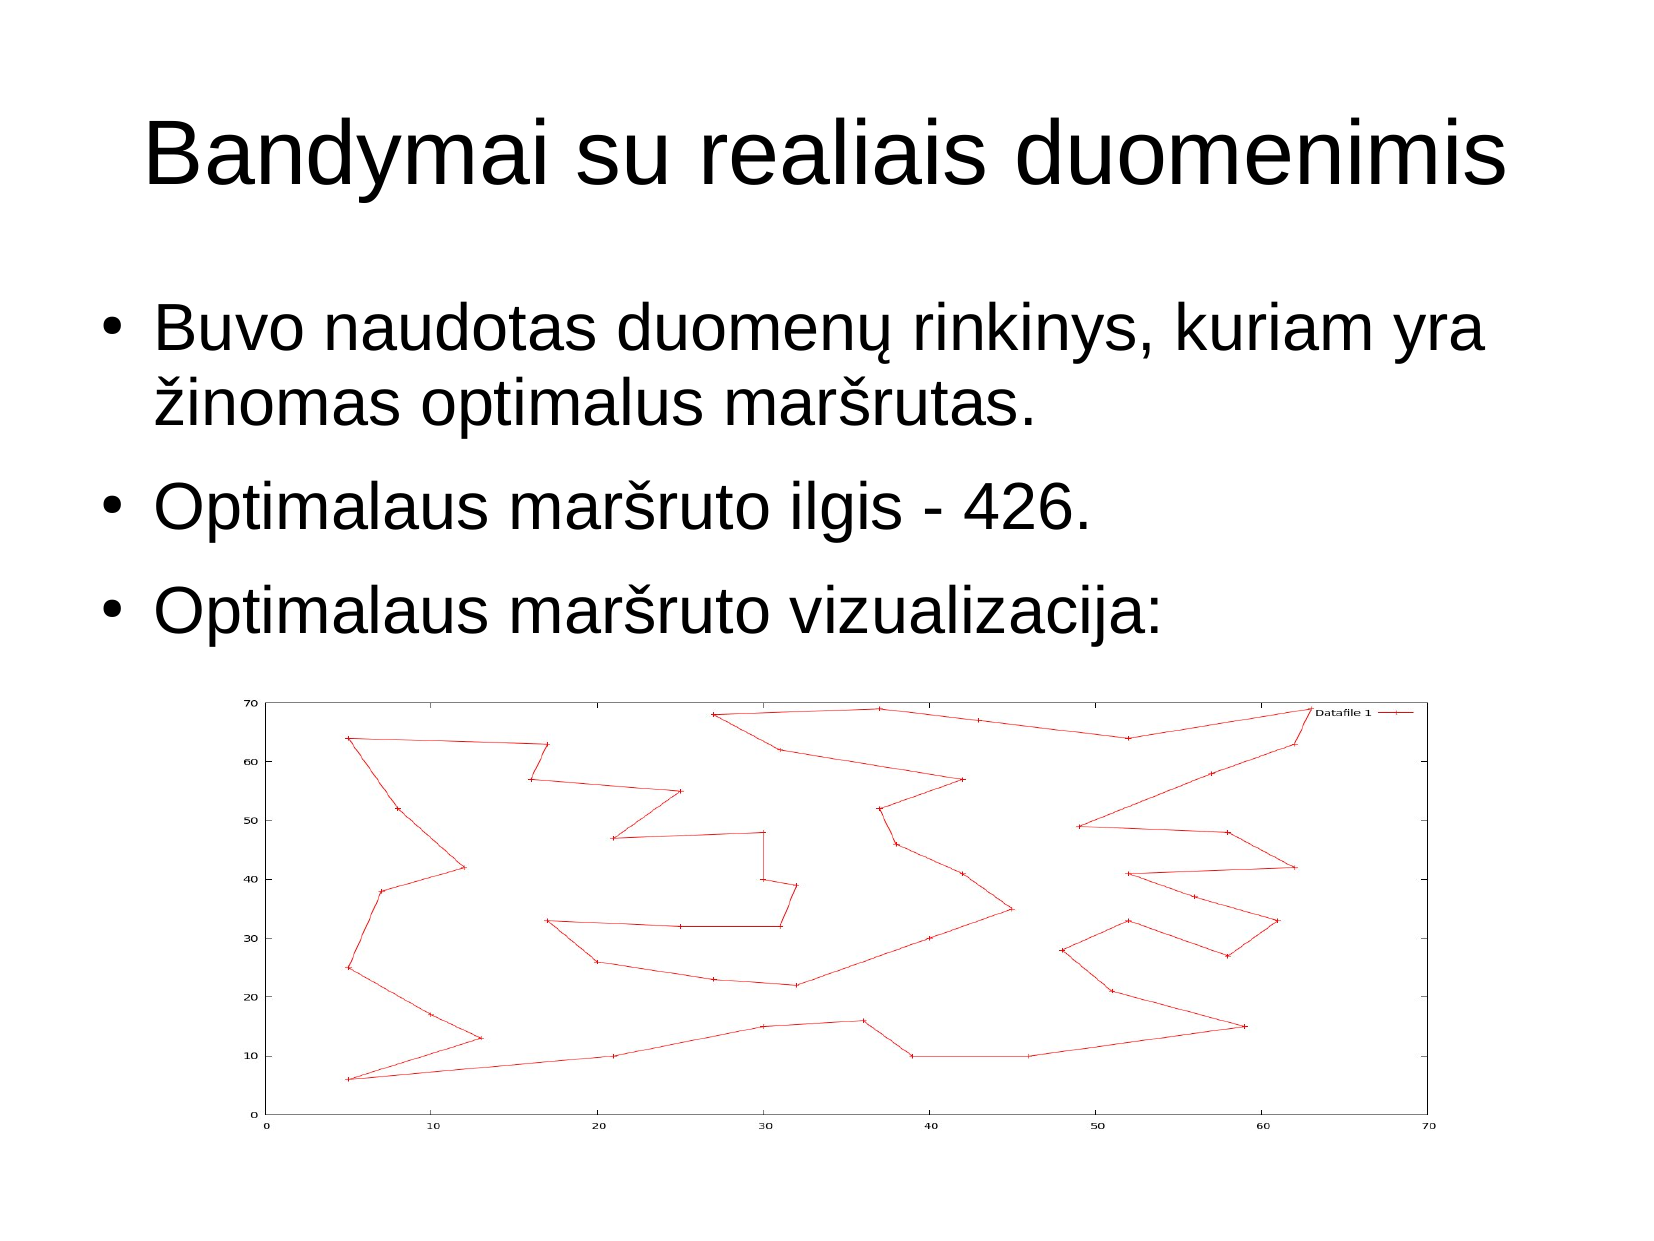

# Bandymai su realiais duomenimis
Buvo naudotas duomenų rinkinys, kuriam yra žinomas optimalus maršrutas.
Optimalaus maršruto ilgis - 426.
Optimalaus maršruto vizualizacija: